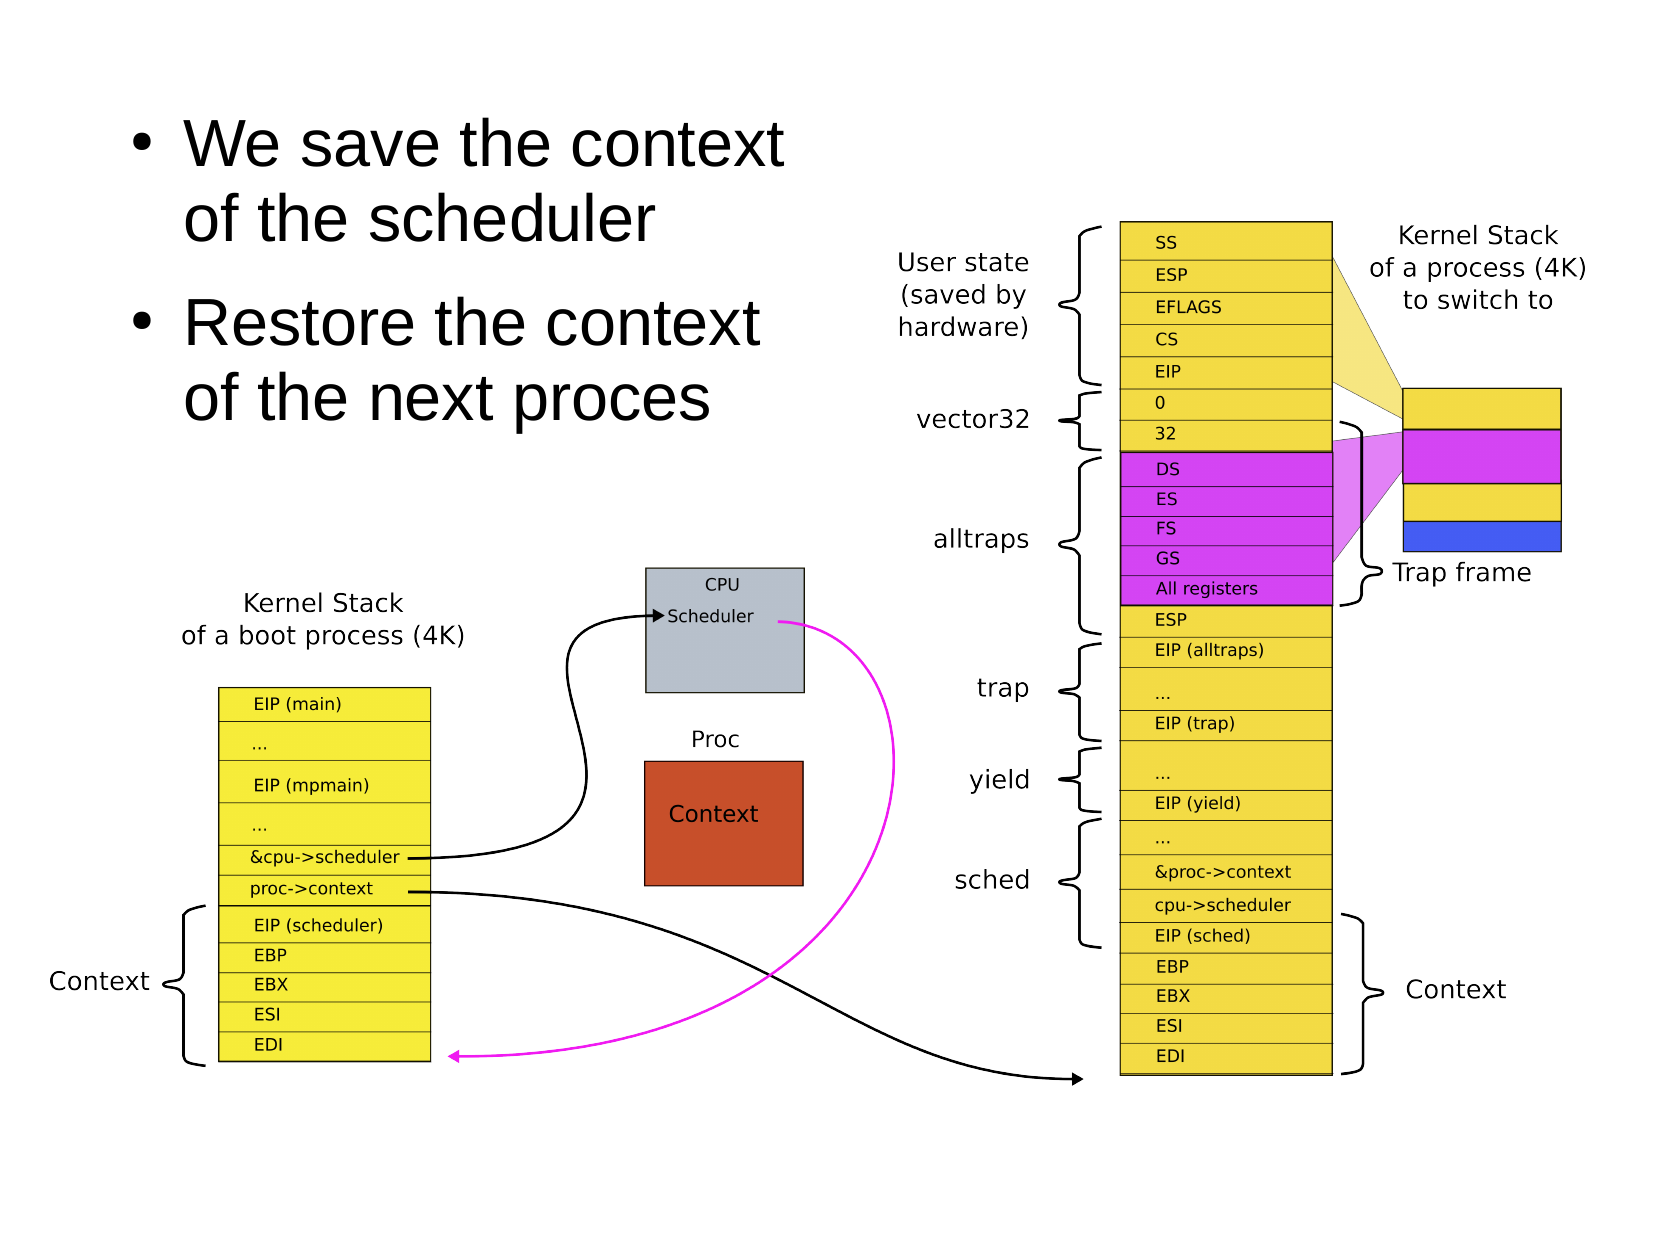

We save the context of the scheduler
Restore the context of the next proces
#